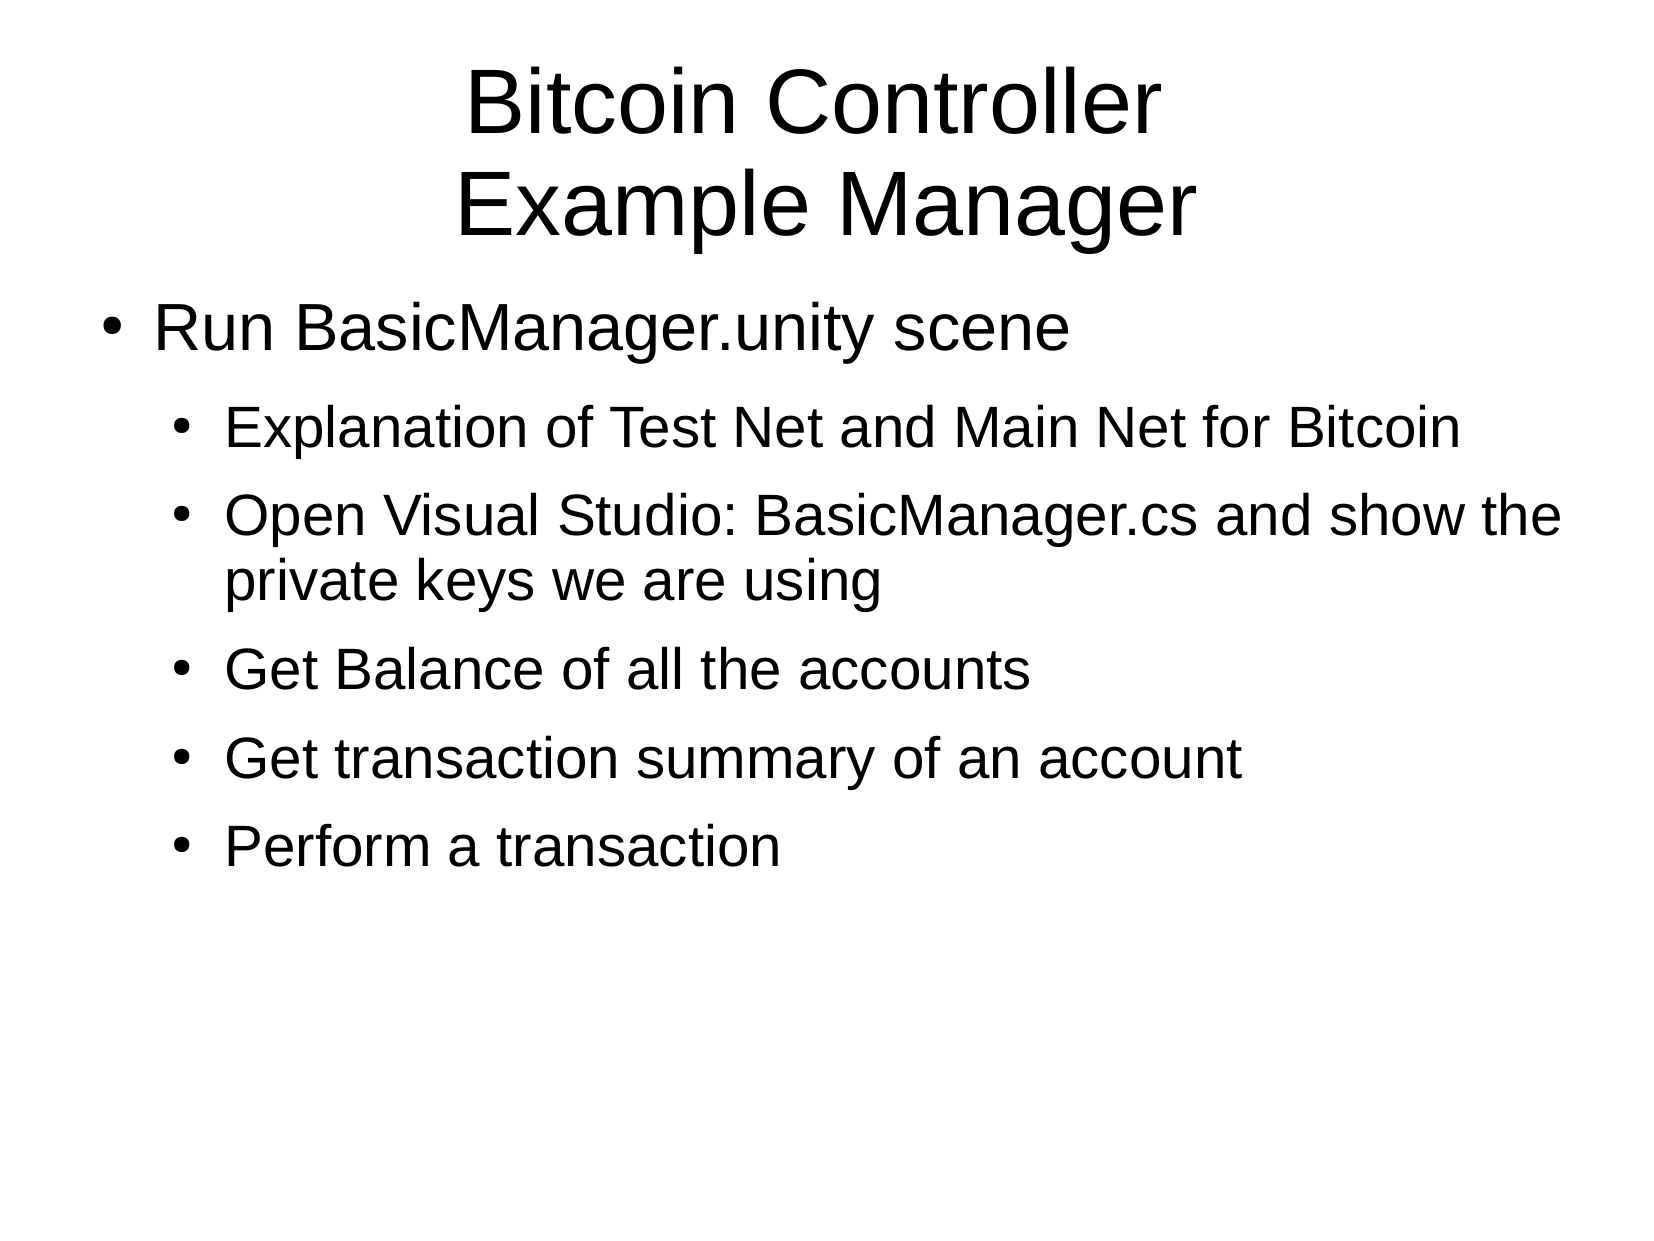

# Bitcoin Controller Example Manager
Run BasicManager.unity scene
Explanation of Test Net and Main Net for Bitcoin
Open Visual Studio: BasicManager.cs and show the private keys we are using
Get Balance of all the accounts
Get transaction summary of an account
Perform a transaction